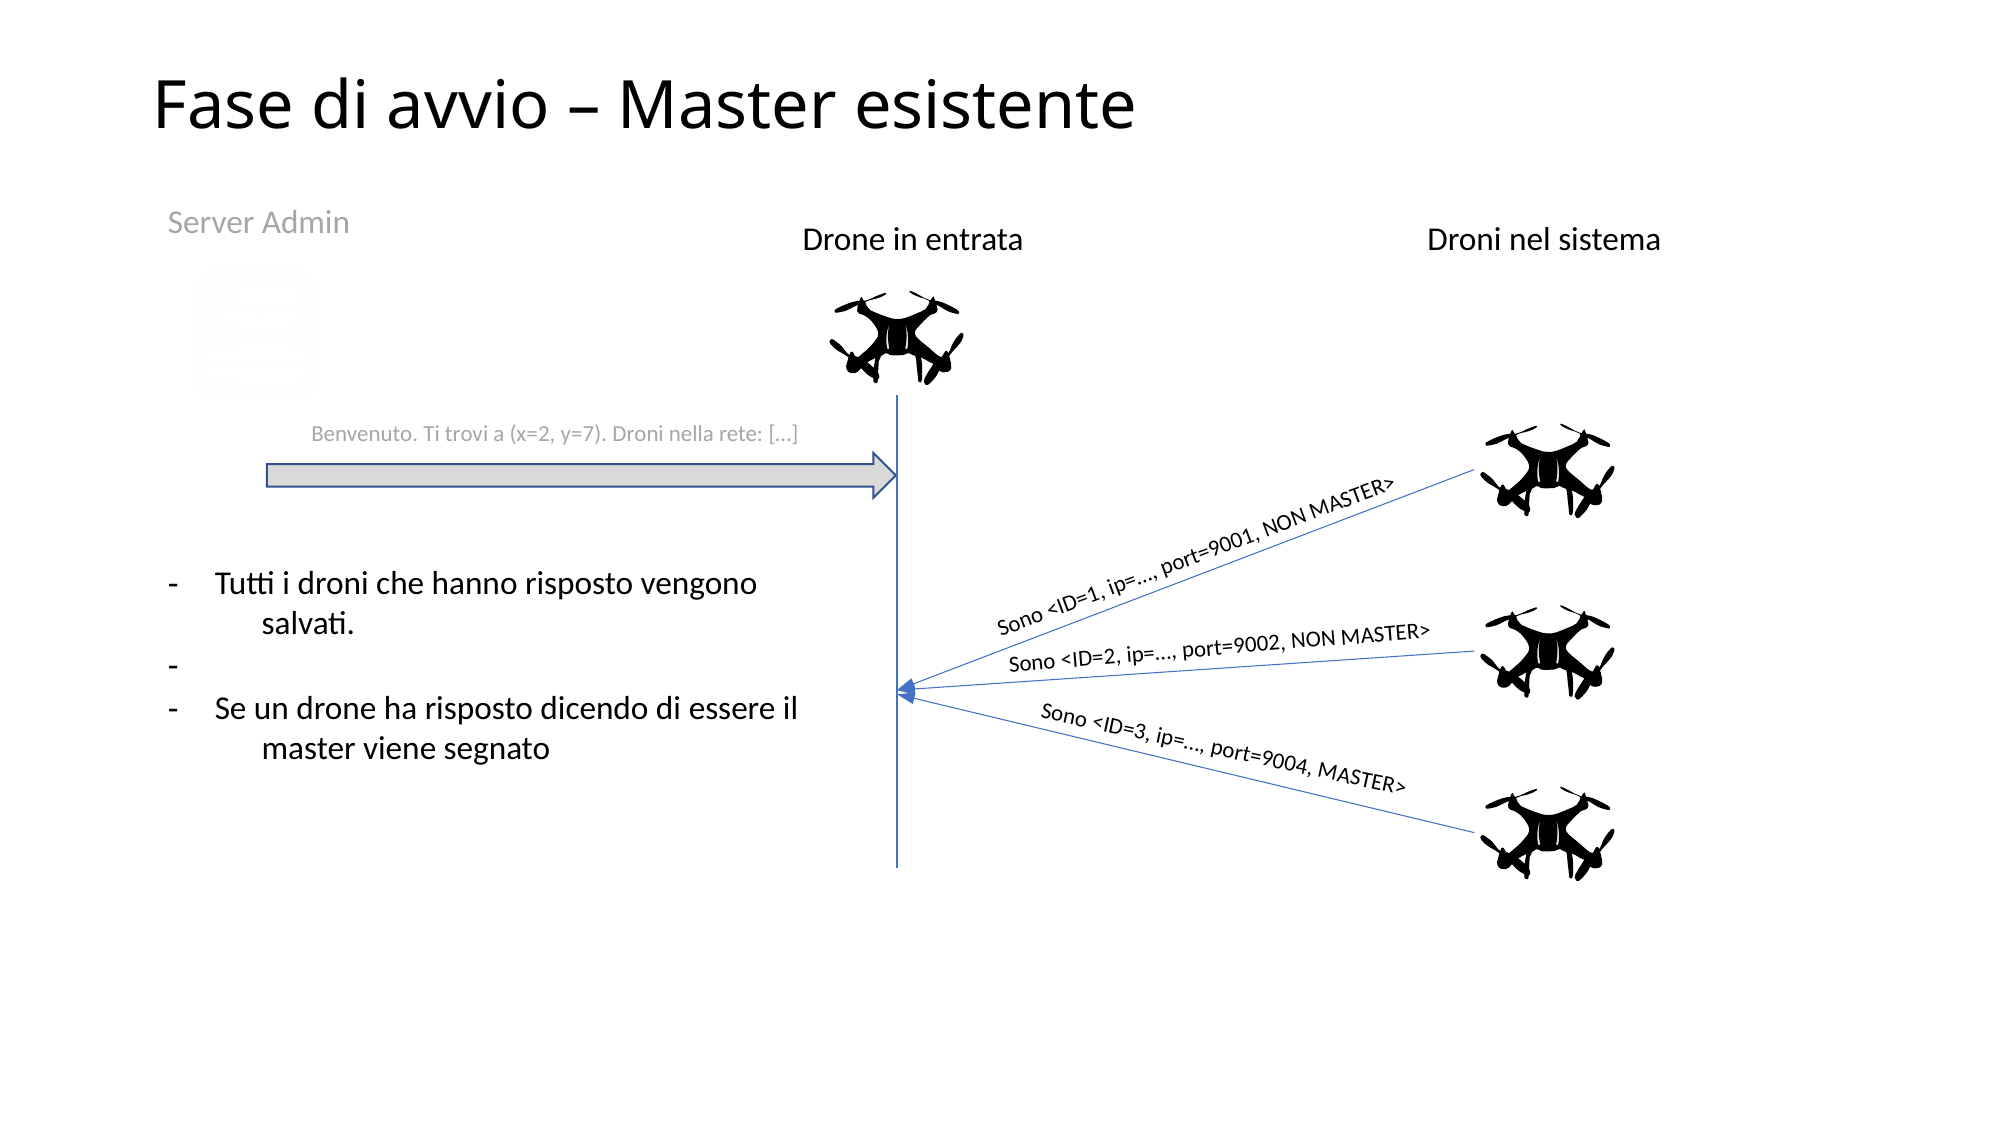

# Fase di avvio – Master esistente
Server Admin
Drone in entrata
Droni nel sistema
Benvenuto. Ti trovi a (x=2, y=7). Droni nella rete: […]
Sono <ID=1, ip=…, port=9001, NON MASTER>
Tutti i droni che hanno risposto vengono salvati.
Se un drone ha risposto dicendo di essere il master viene segnato
Sono <ID=2, ip=…, port=9002, NON MASTER>
Sono <ID=3, ip=…, port=9004, MASTER>